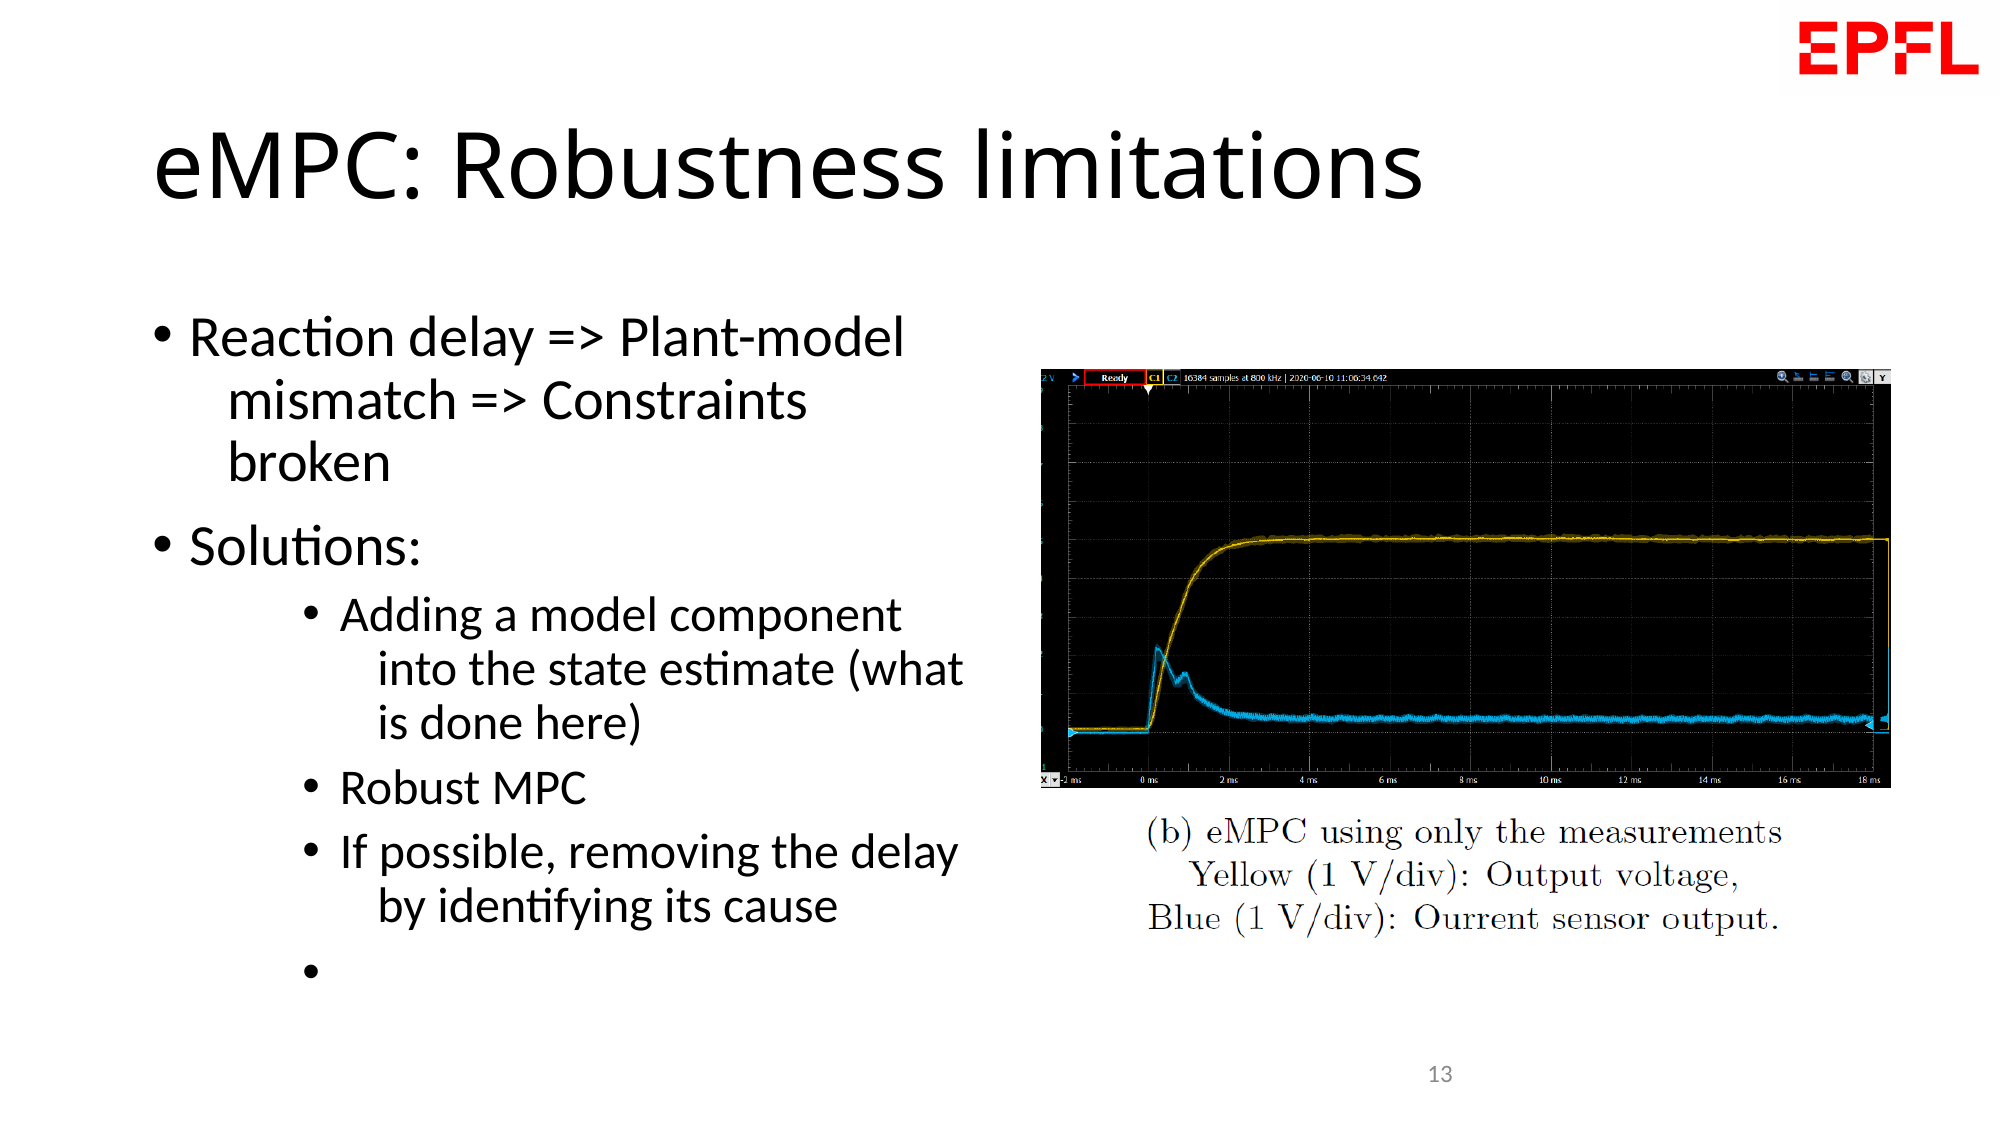

# eMPC: Robustness limitations
Reaction delay => Plant-model mismatch => Constraints broken
Solutions:
Adding a model component into the state estimate (what is done here)
Robust MPC
If possible, removing the delay by identifying its cause